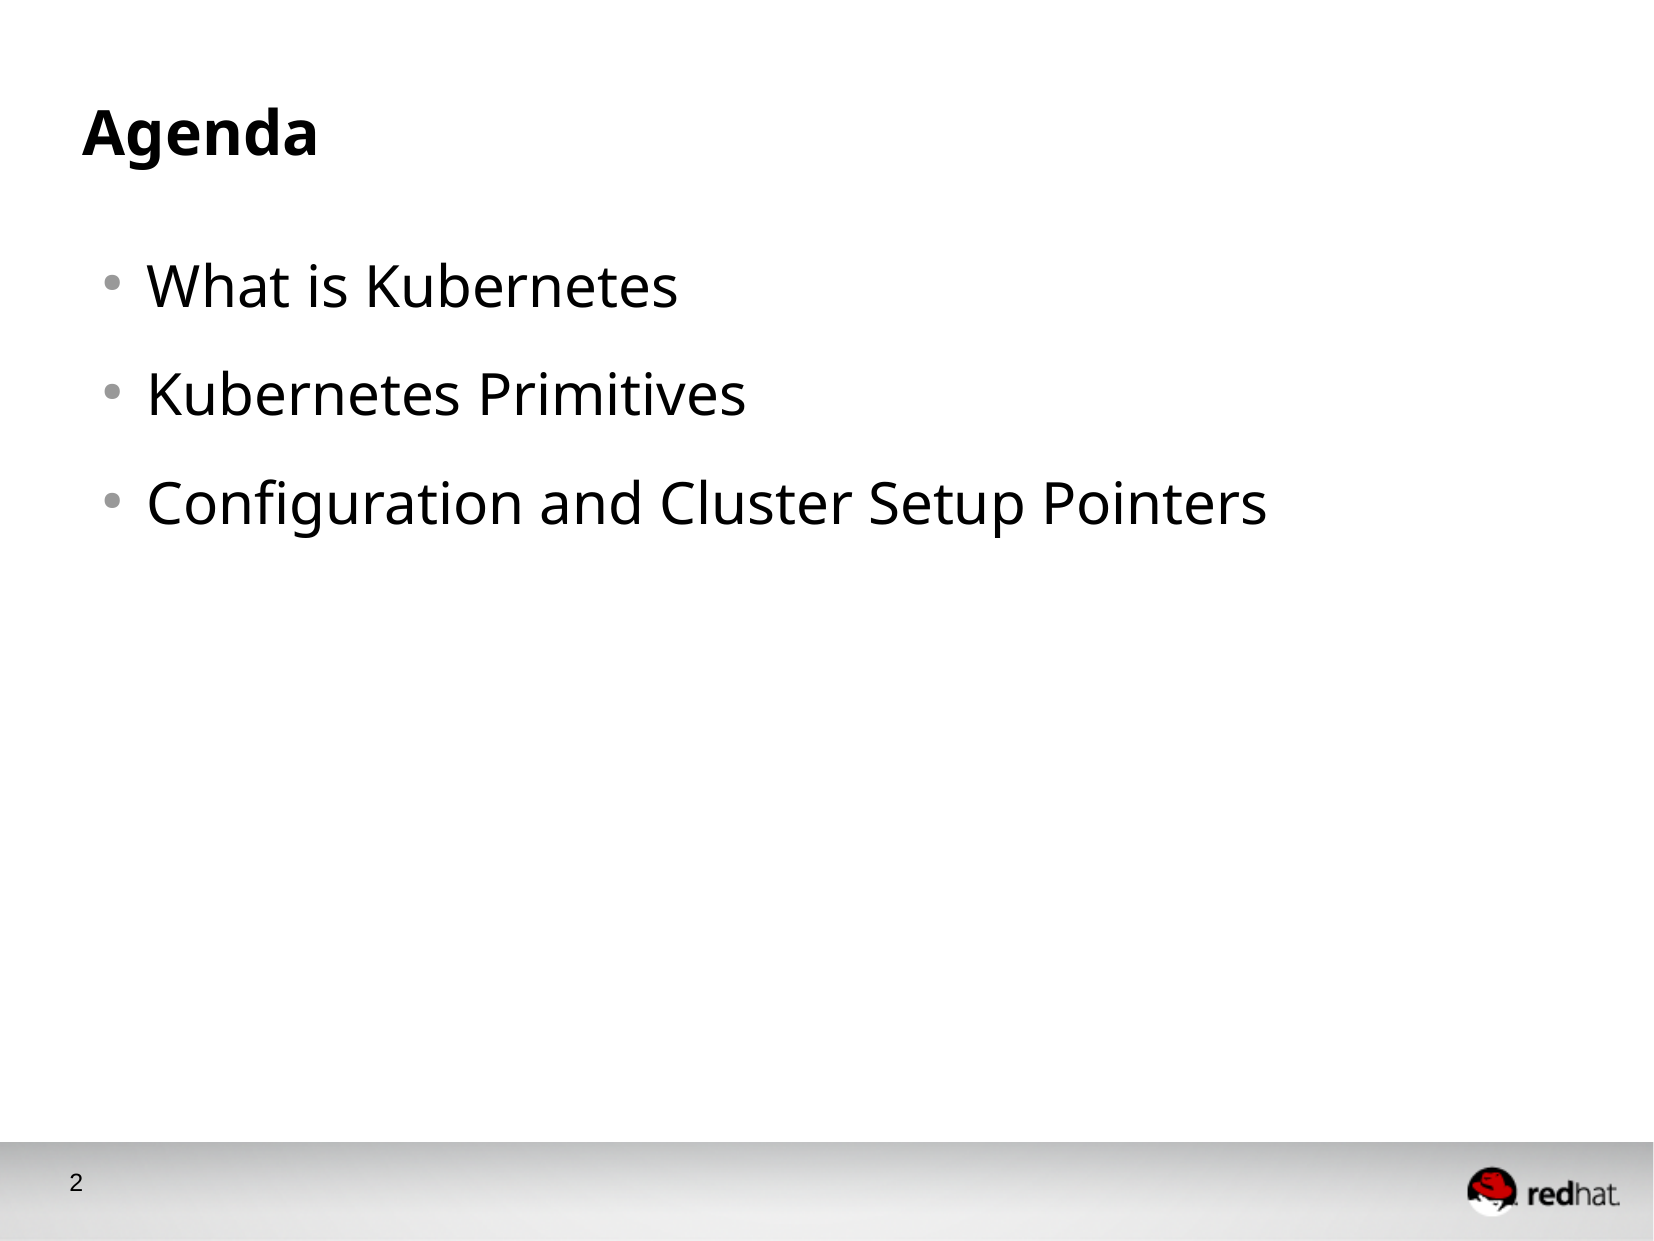

# Agenda
What is Kubernetes
Kubernetes Primitives
Configuration and Cluster Setup Pointers